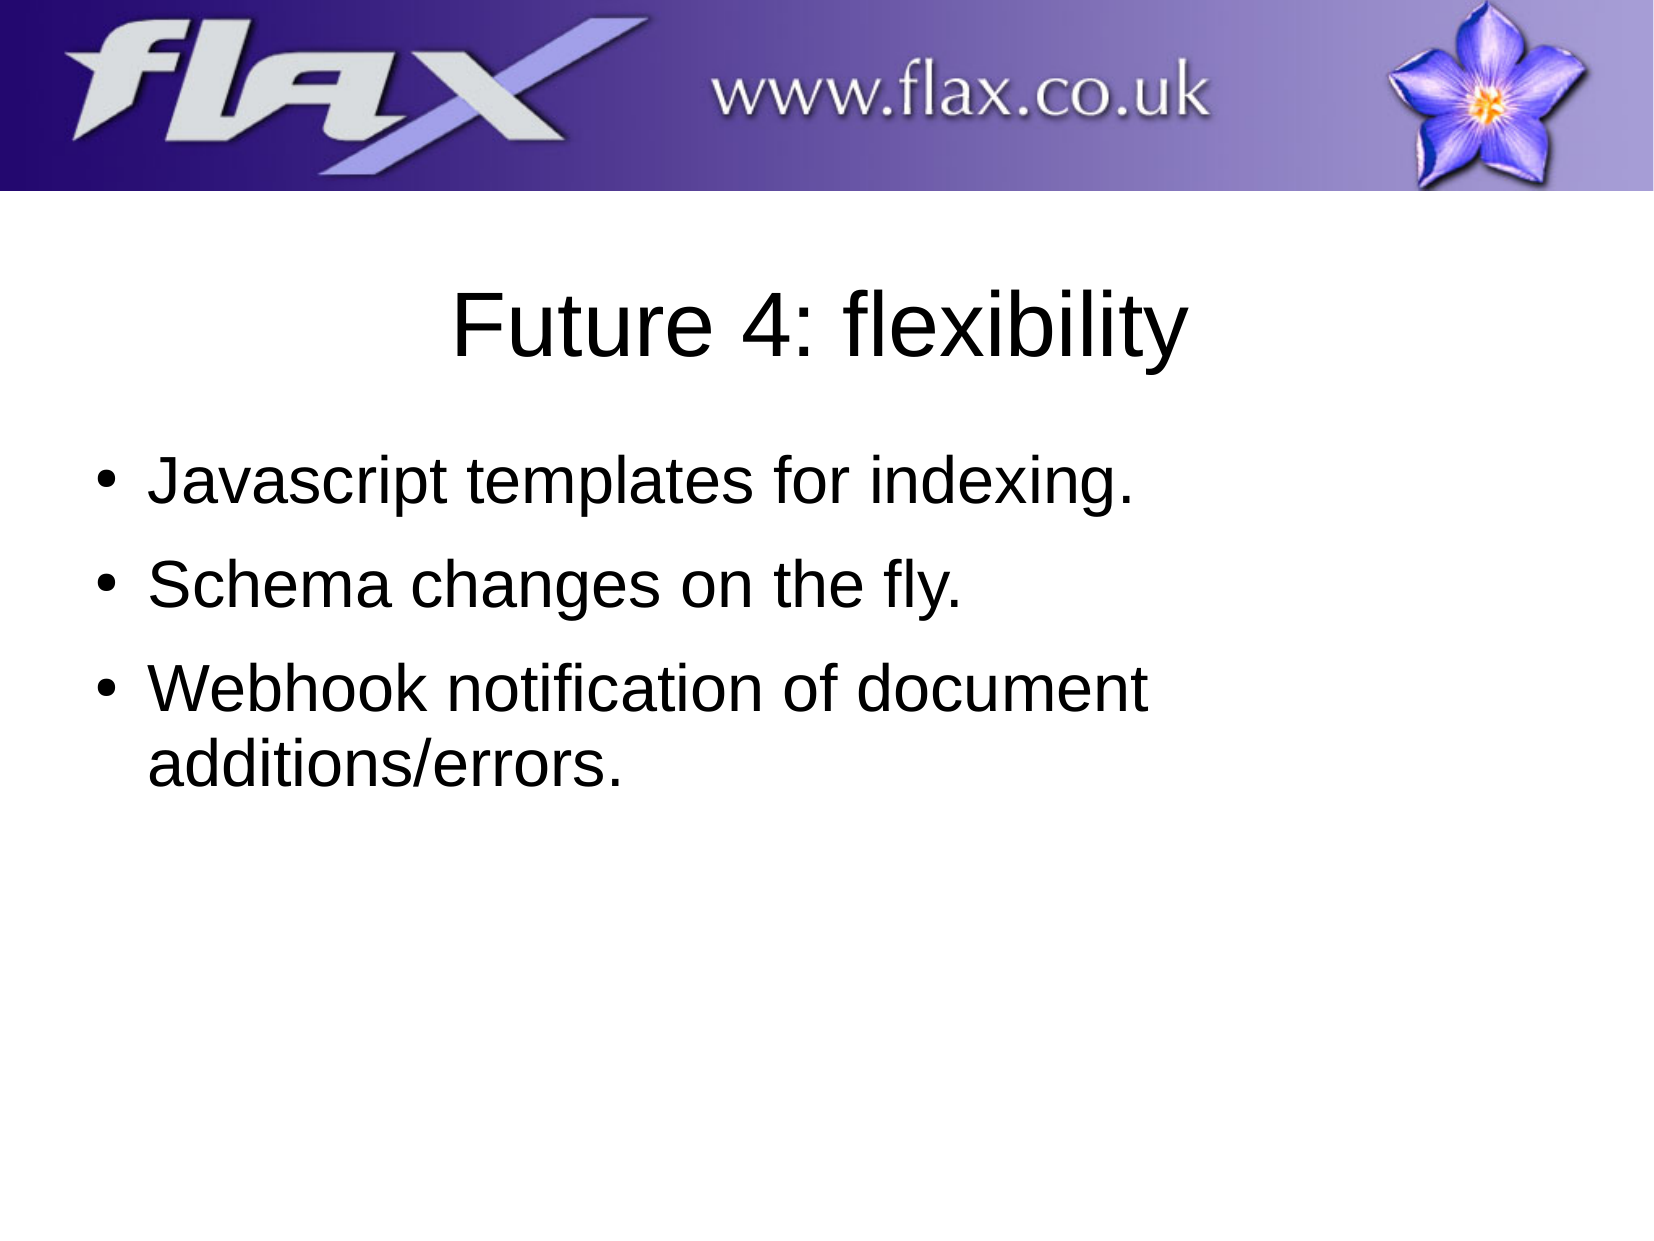

# Future 4: flexibility
Javascript templates for indexing.
Schema changes on the fly.
Webhook notification of document additions/errors.